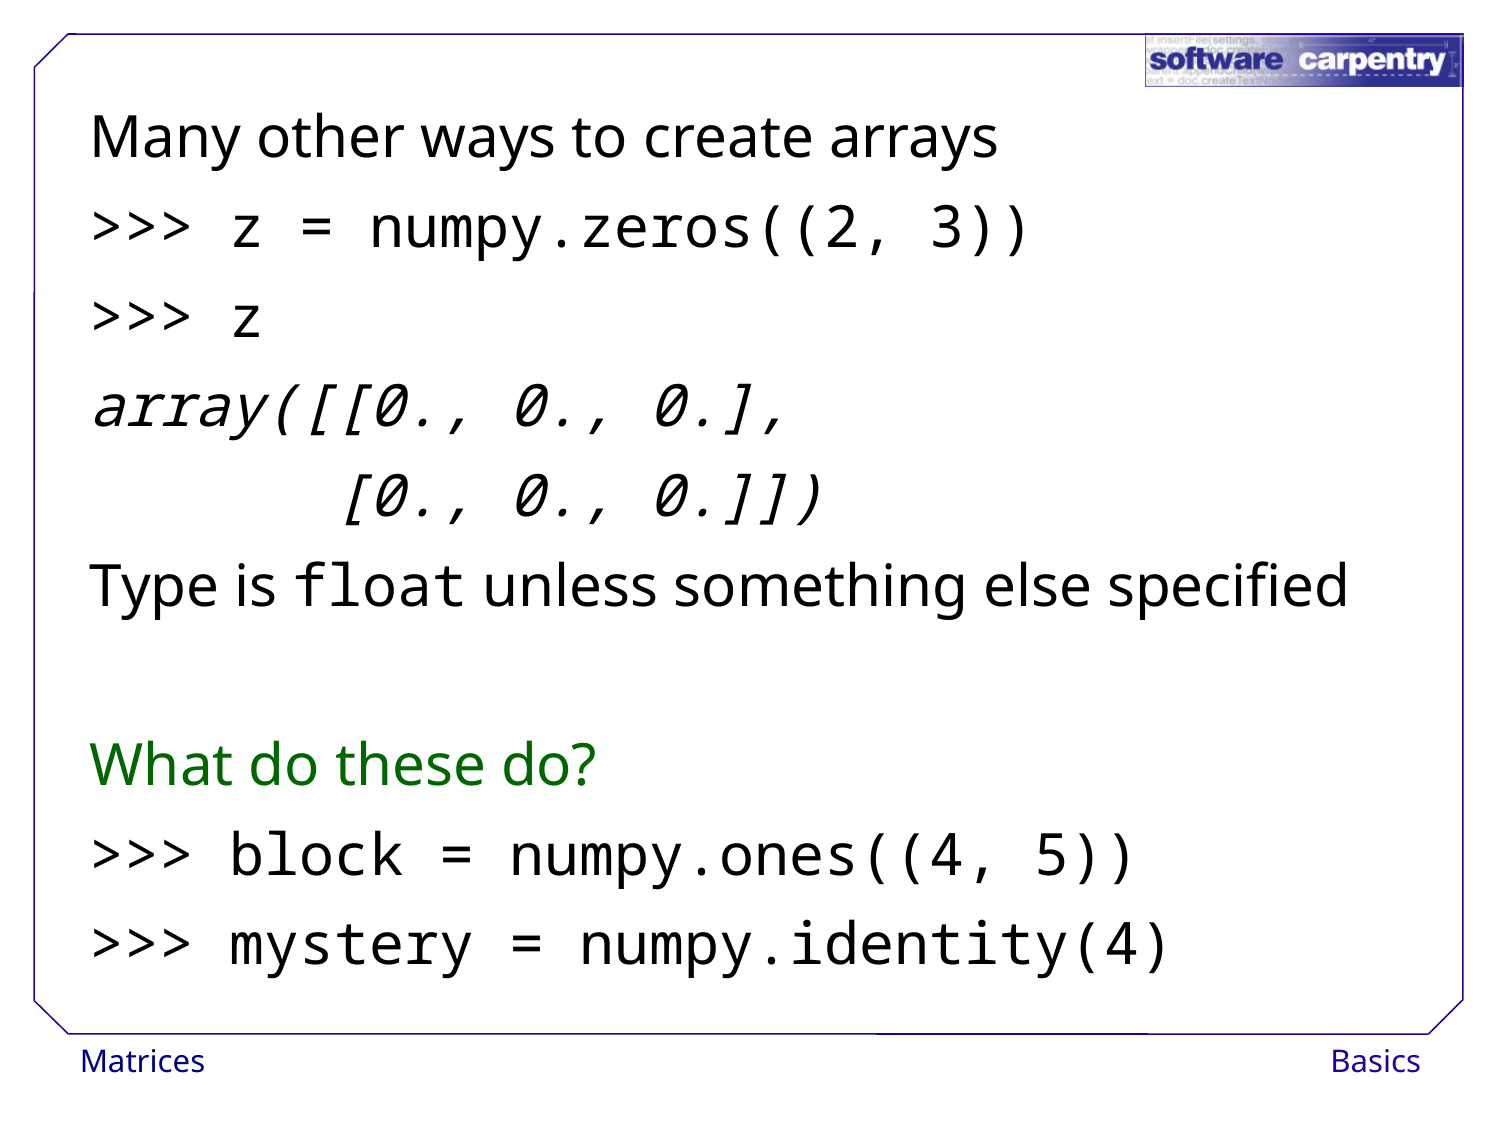

# Many other ways to create arrays
>>> z = numpy.zeros((2, 3))
>>> z
array([[0., 0., 0.],
 [0., 0., 0.]])
Type is float unless something else specified
What do these do?
>>> block = numpy.ones((4, 5))
>>> mystery = numpy.identity(4)